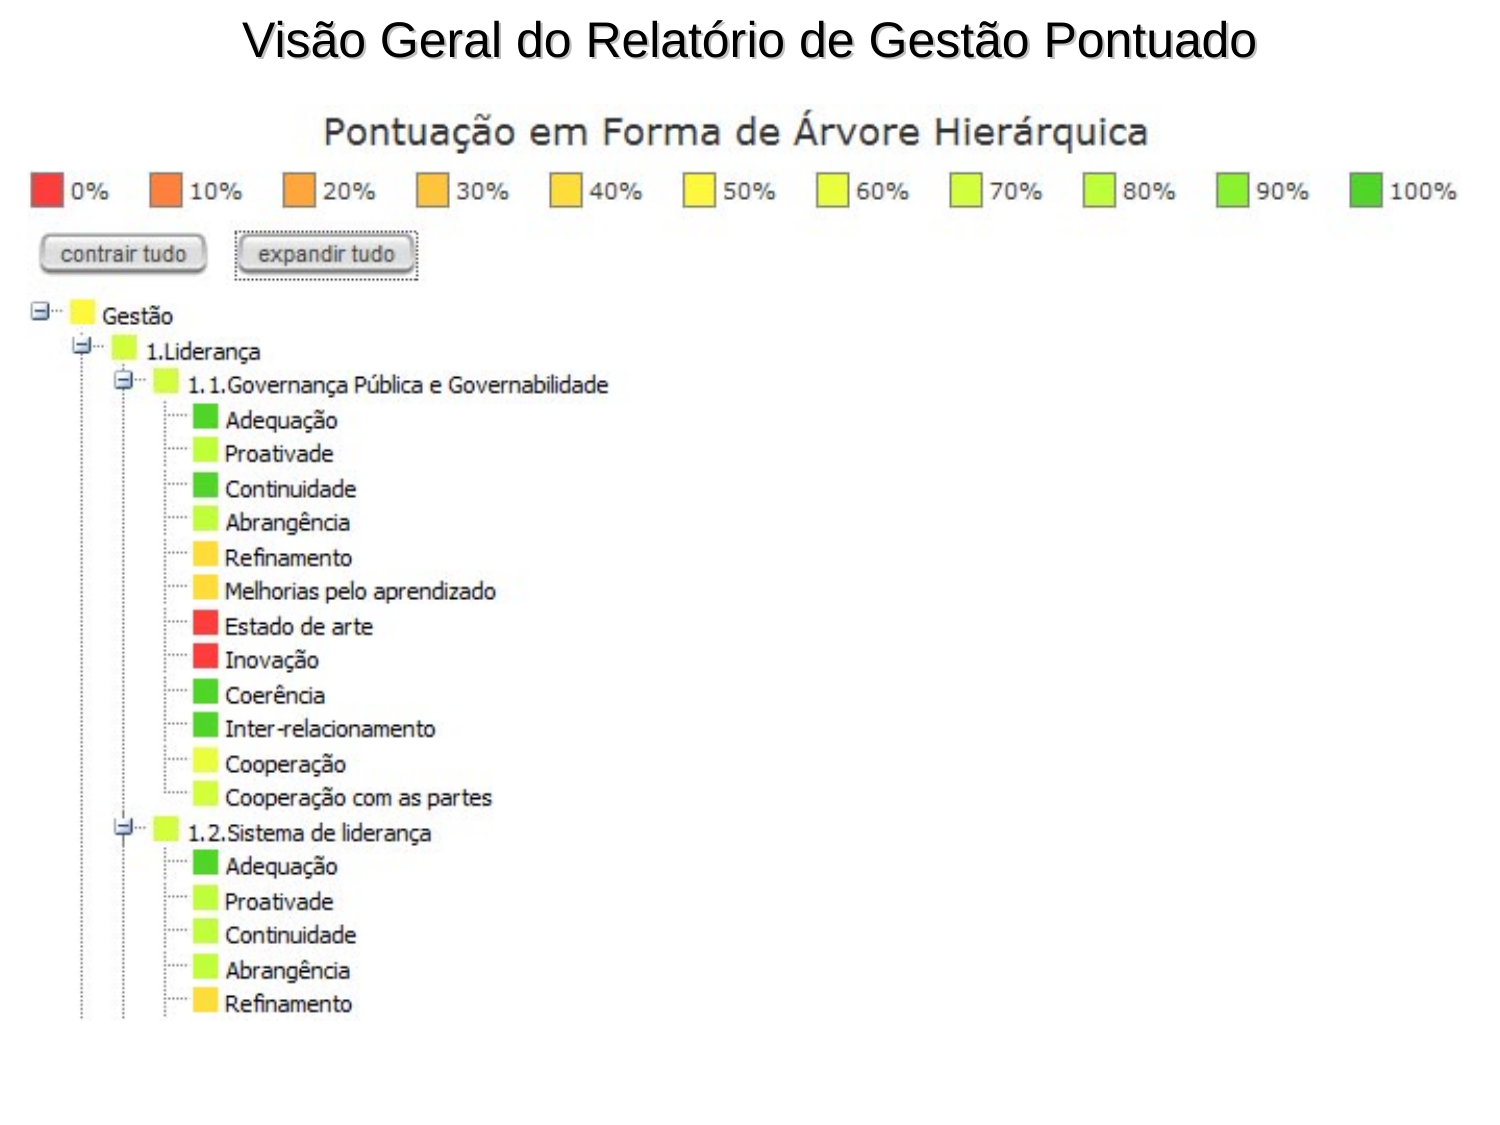

Visão Geral do Relatório de Gestão Pontuado